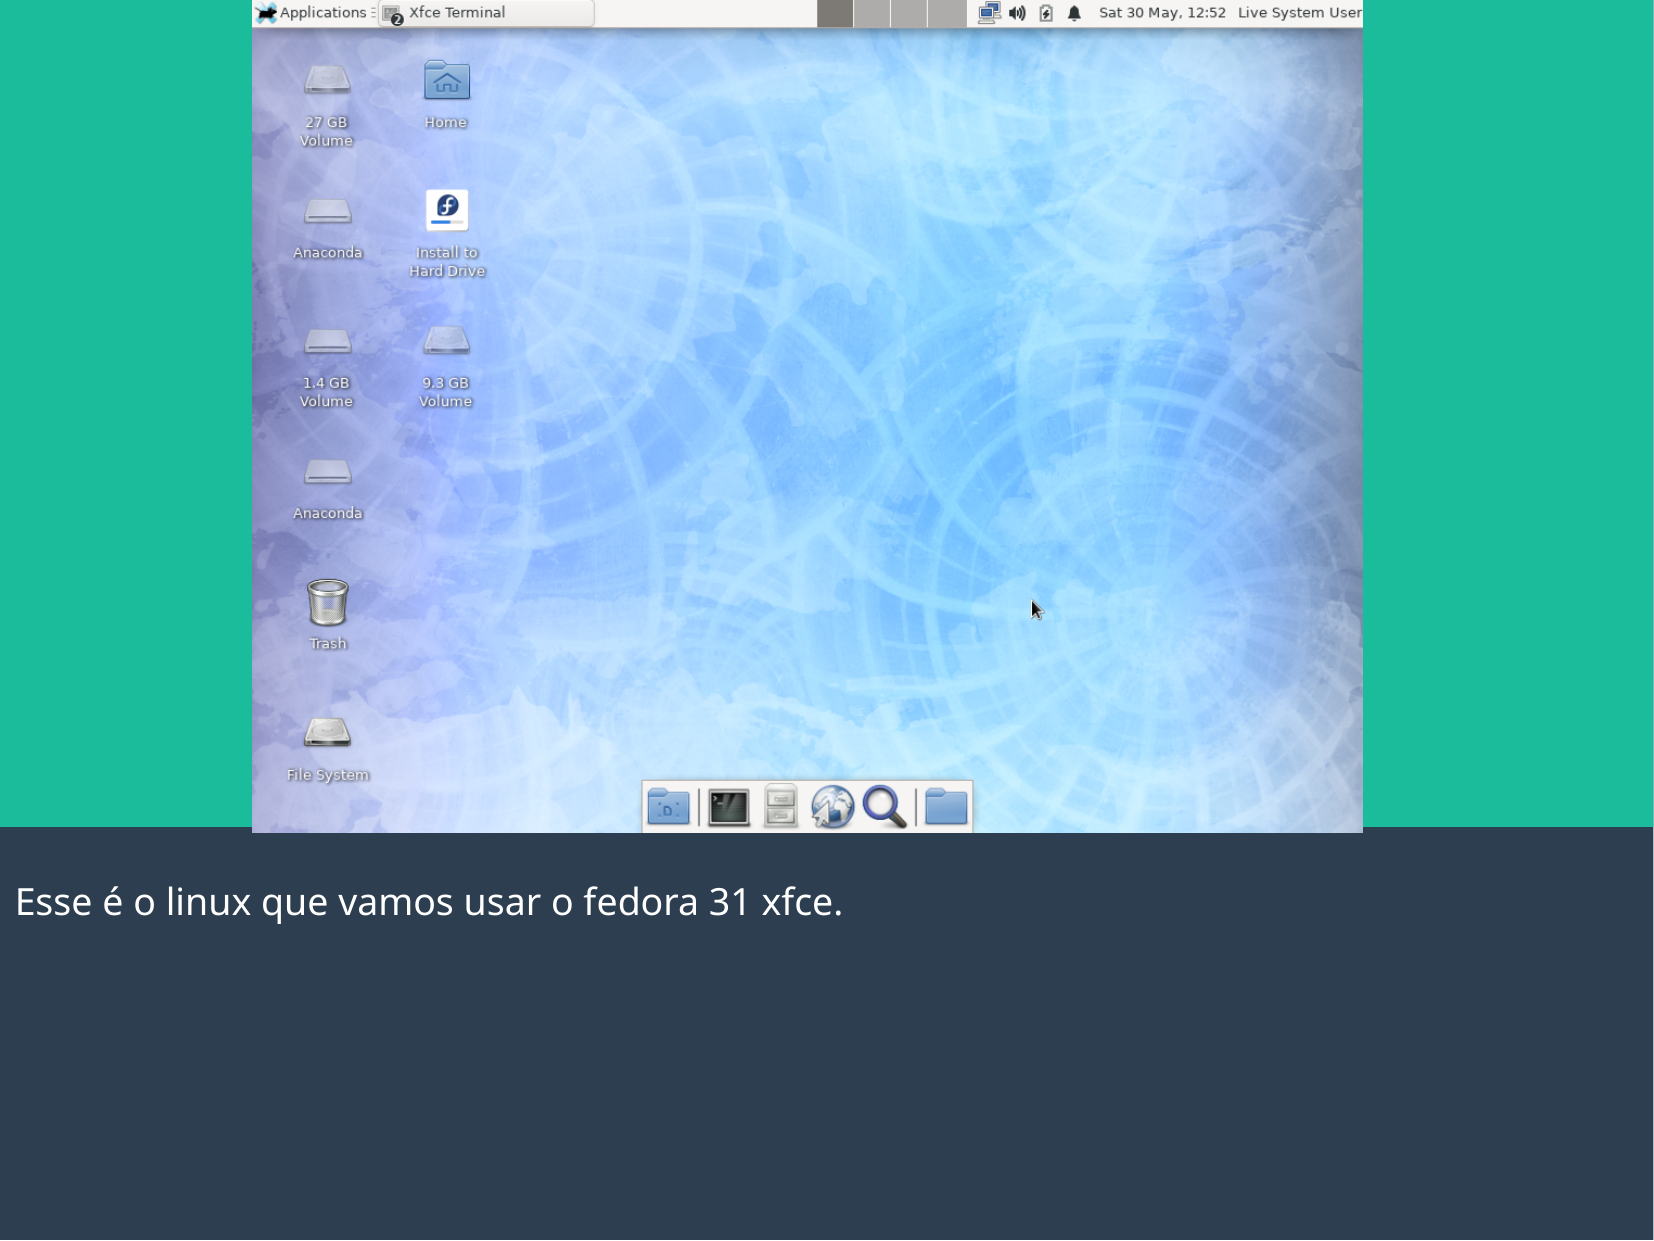

Esse é o linux que vamos usar o fedora 31 xfce.